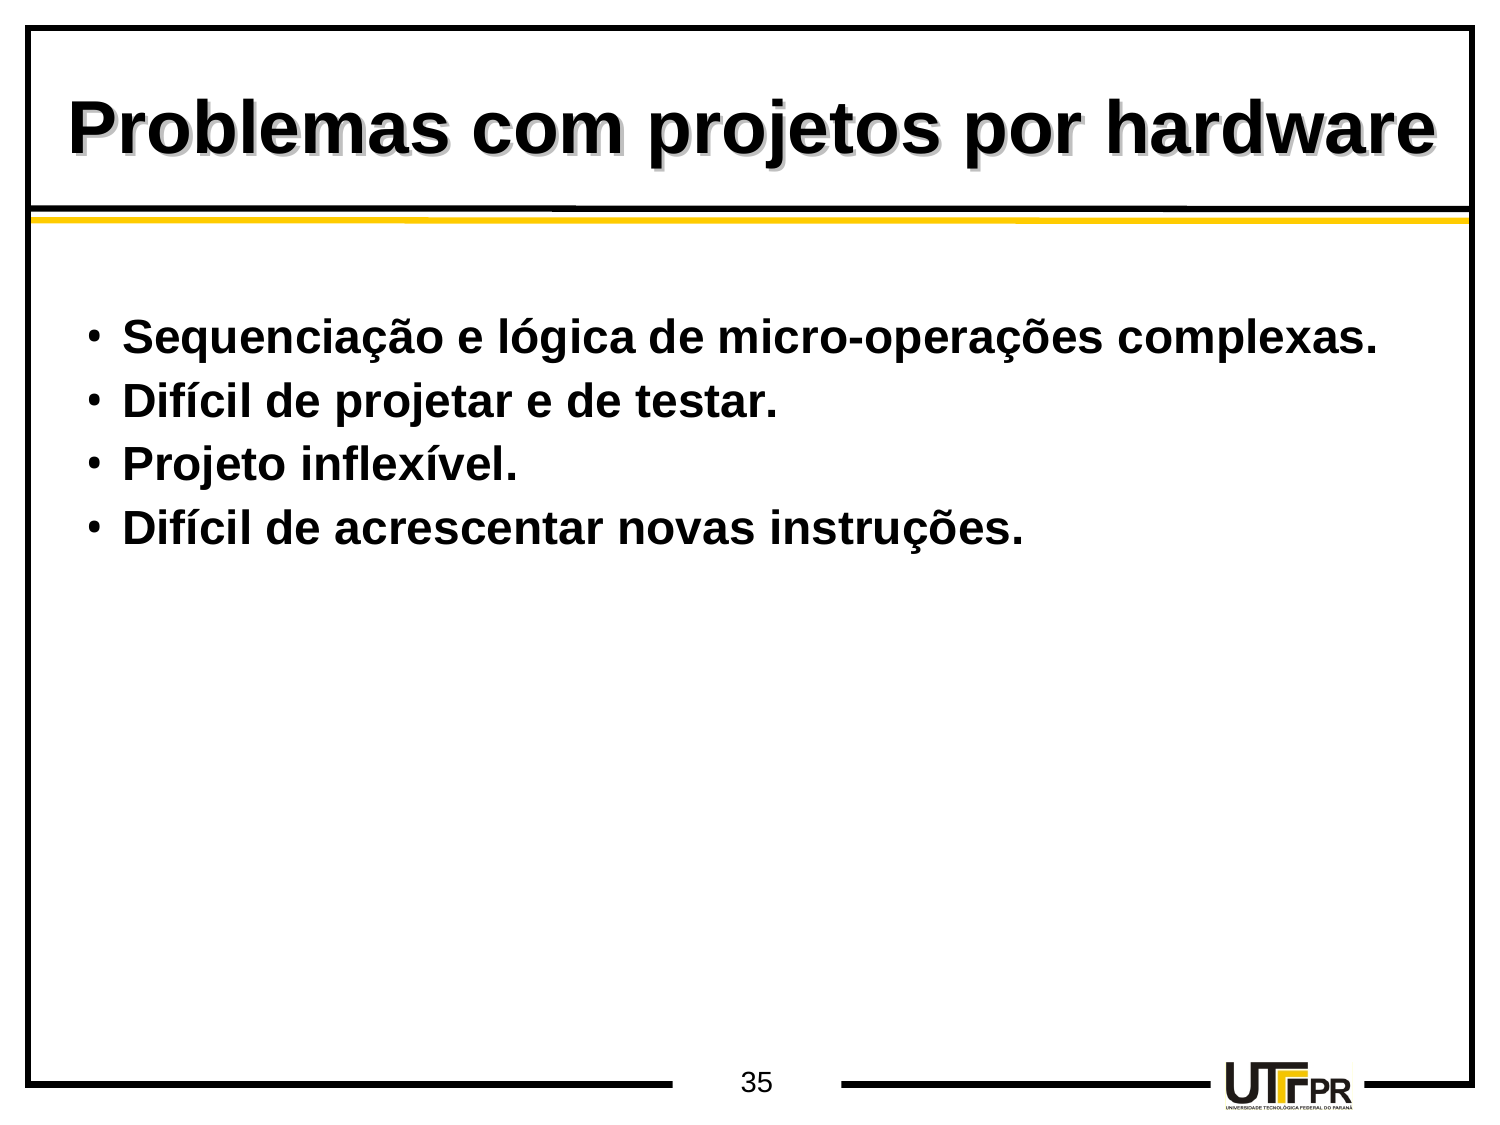

Problemas com projetos por hardware
# Sequenciação e lógica de micro-operações complexas.
Difícil de projetar e de testar.
Projeto inflexível.
Difícil de acrescentar novas instruções.